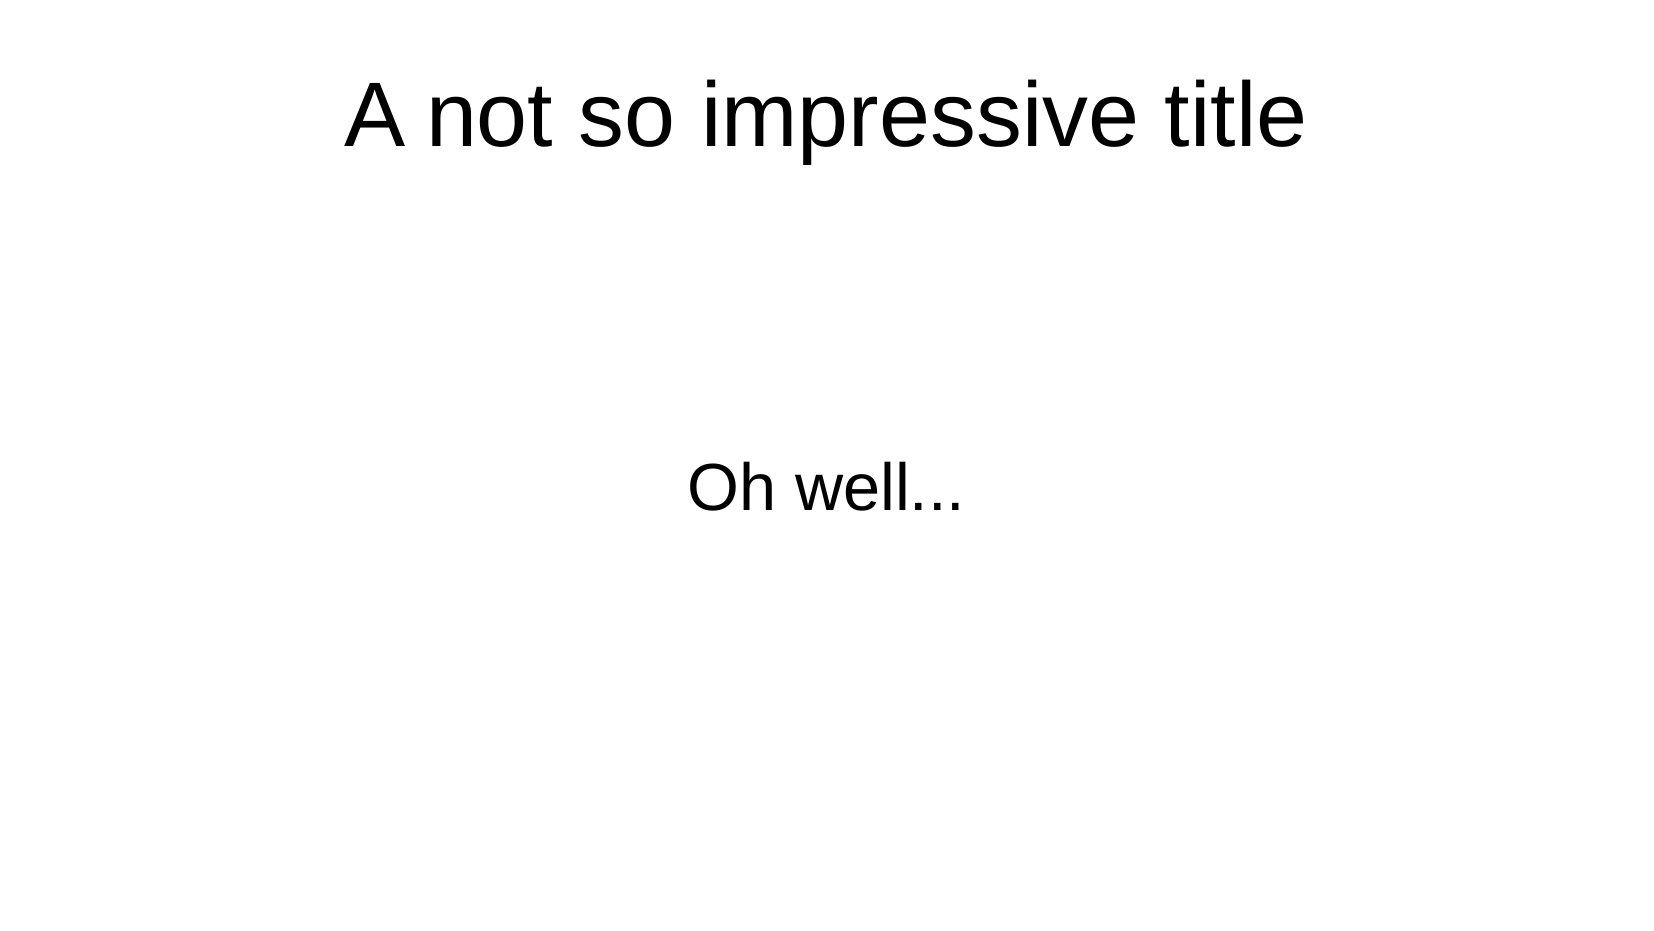

# A not so impressive title
Oh well...